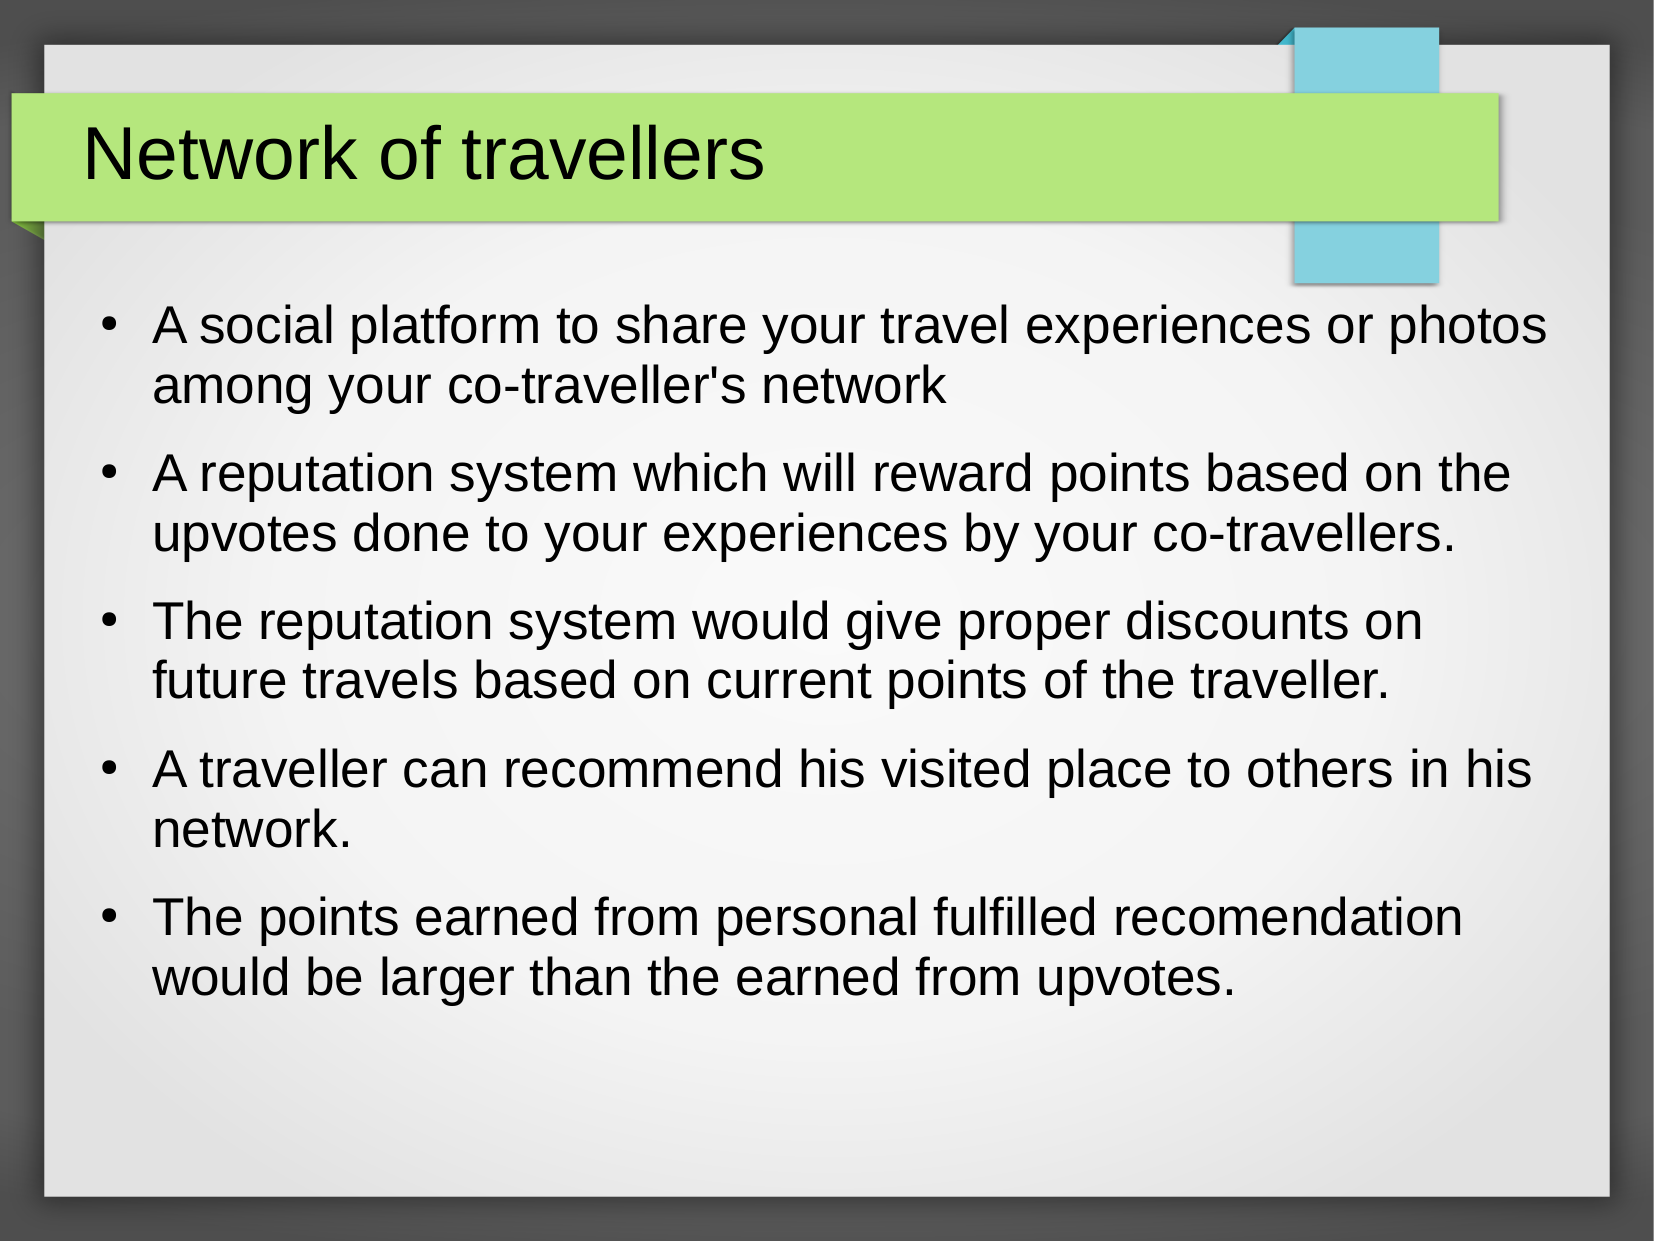

# Network of travellers
A social platform to share your travel experiences or photos among your co-traveller's network
A reputation system which will reward points based on the upvotes done to your experiences by your co-travellers.
The reputation system would give proper discounts on future travels based on current points of the traveller.
A traveller can recommend his visited place to others in his network.
The points earned from personal fulfilled recomendation would be larger than the earned from upvotes.